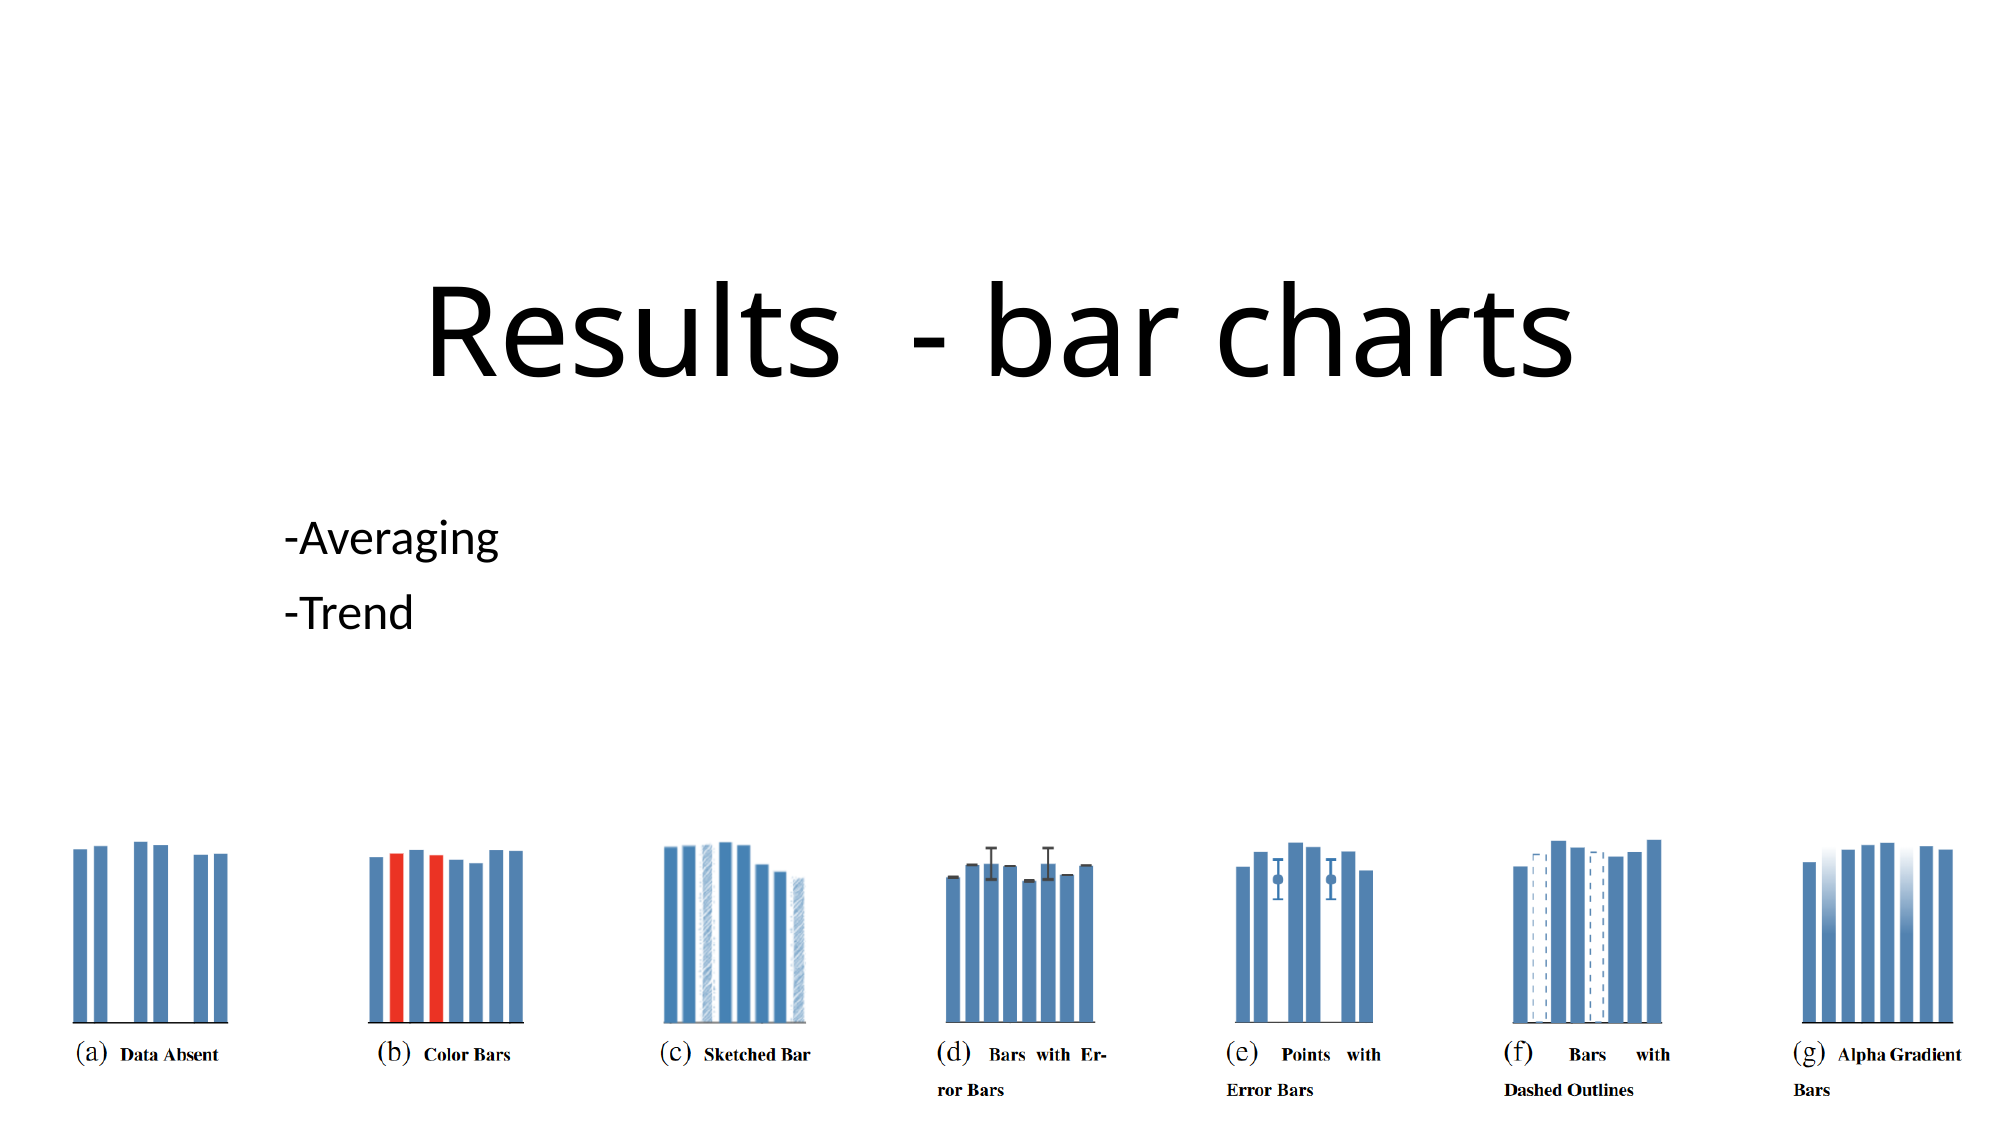

# Results  - bar charts
-Averaging
-Trend